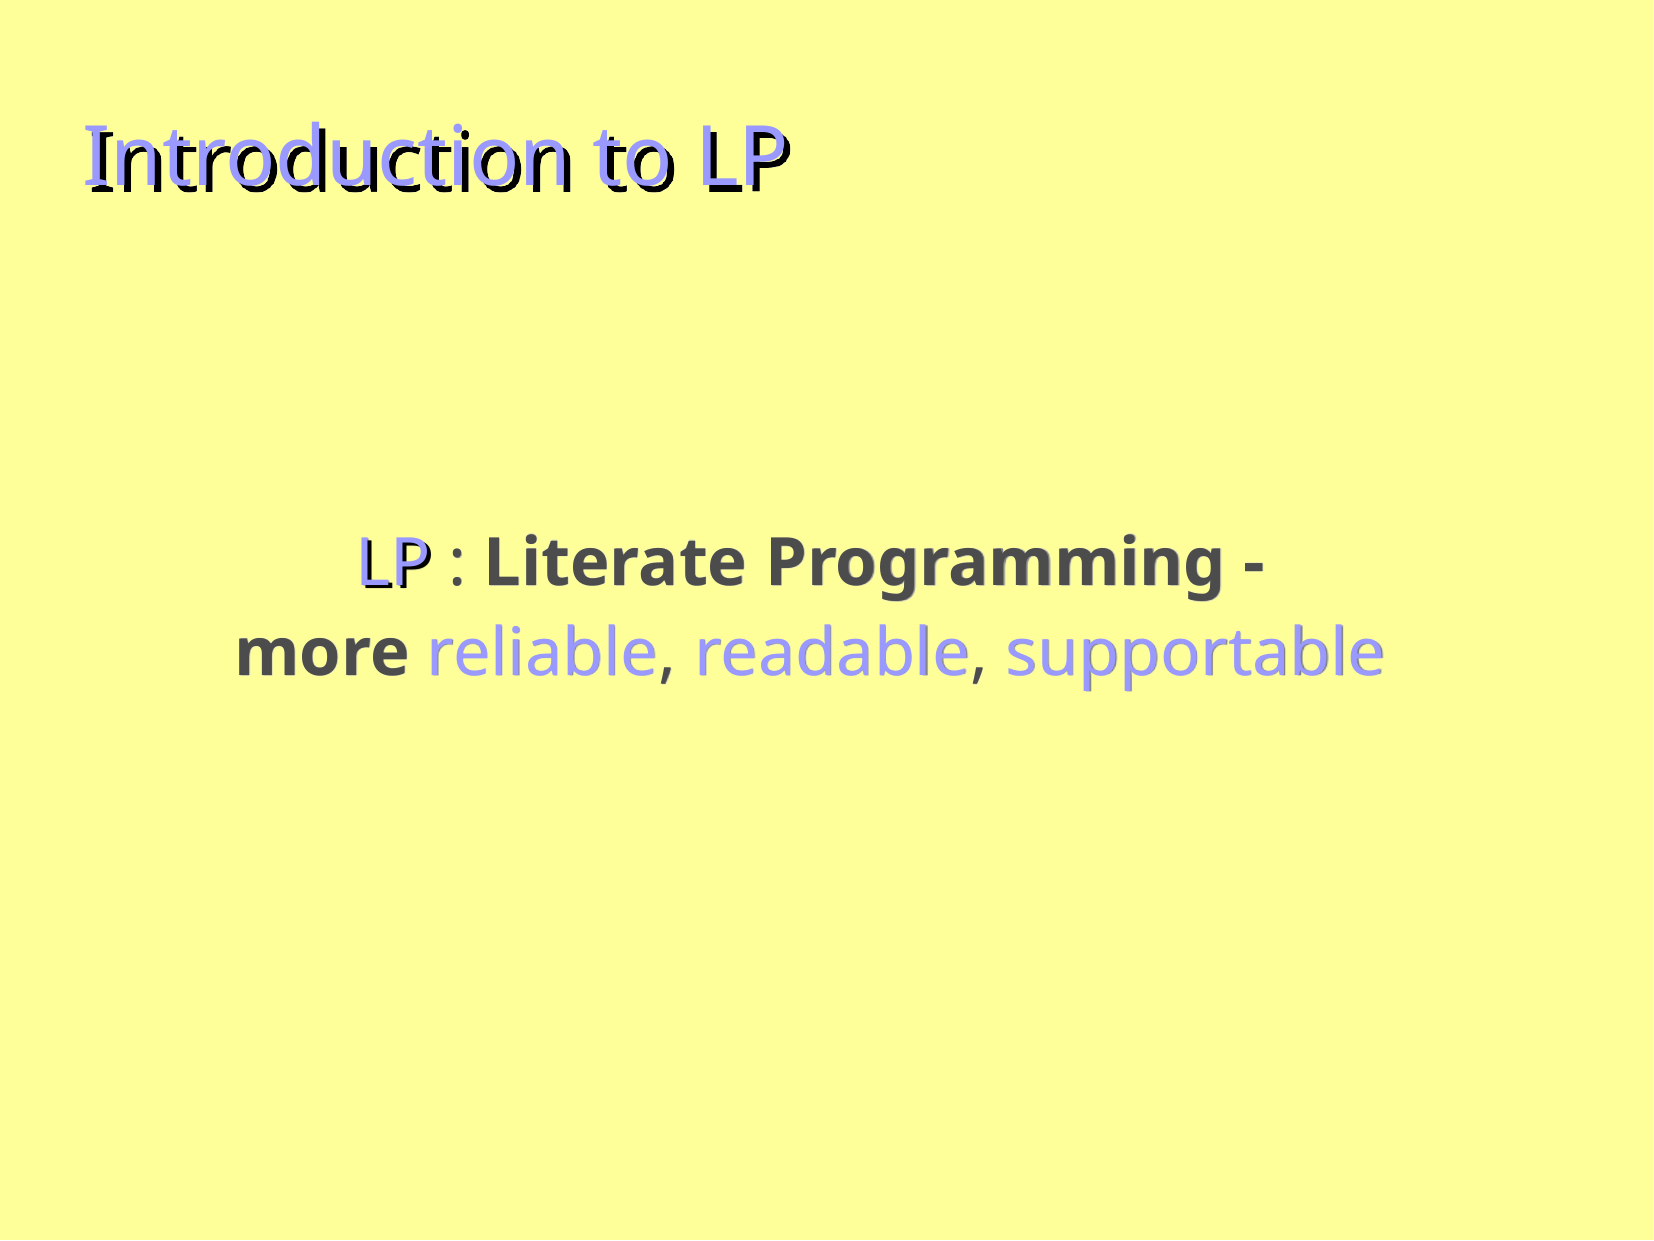

# Introduction to LP
LP : Literate Programming -
more reliable, readable, supportable